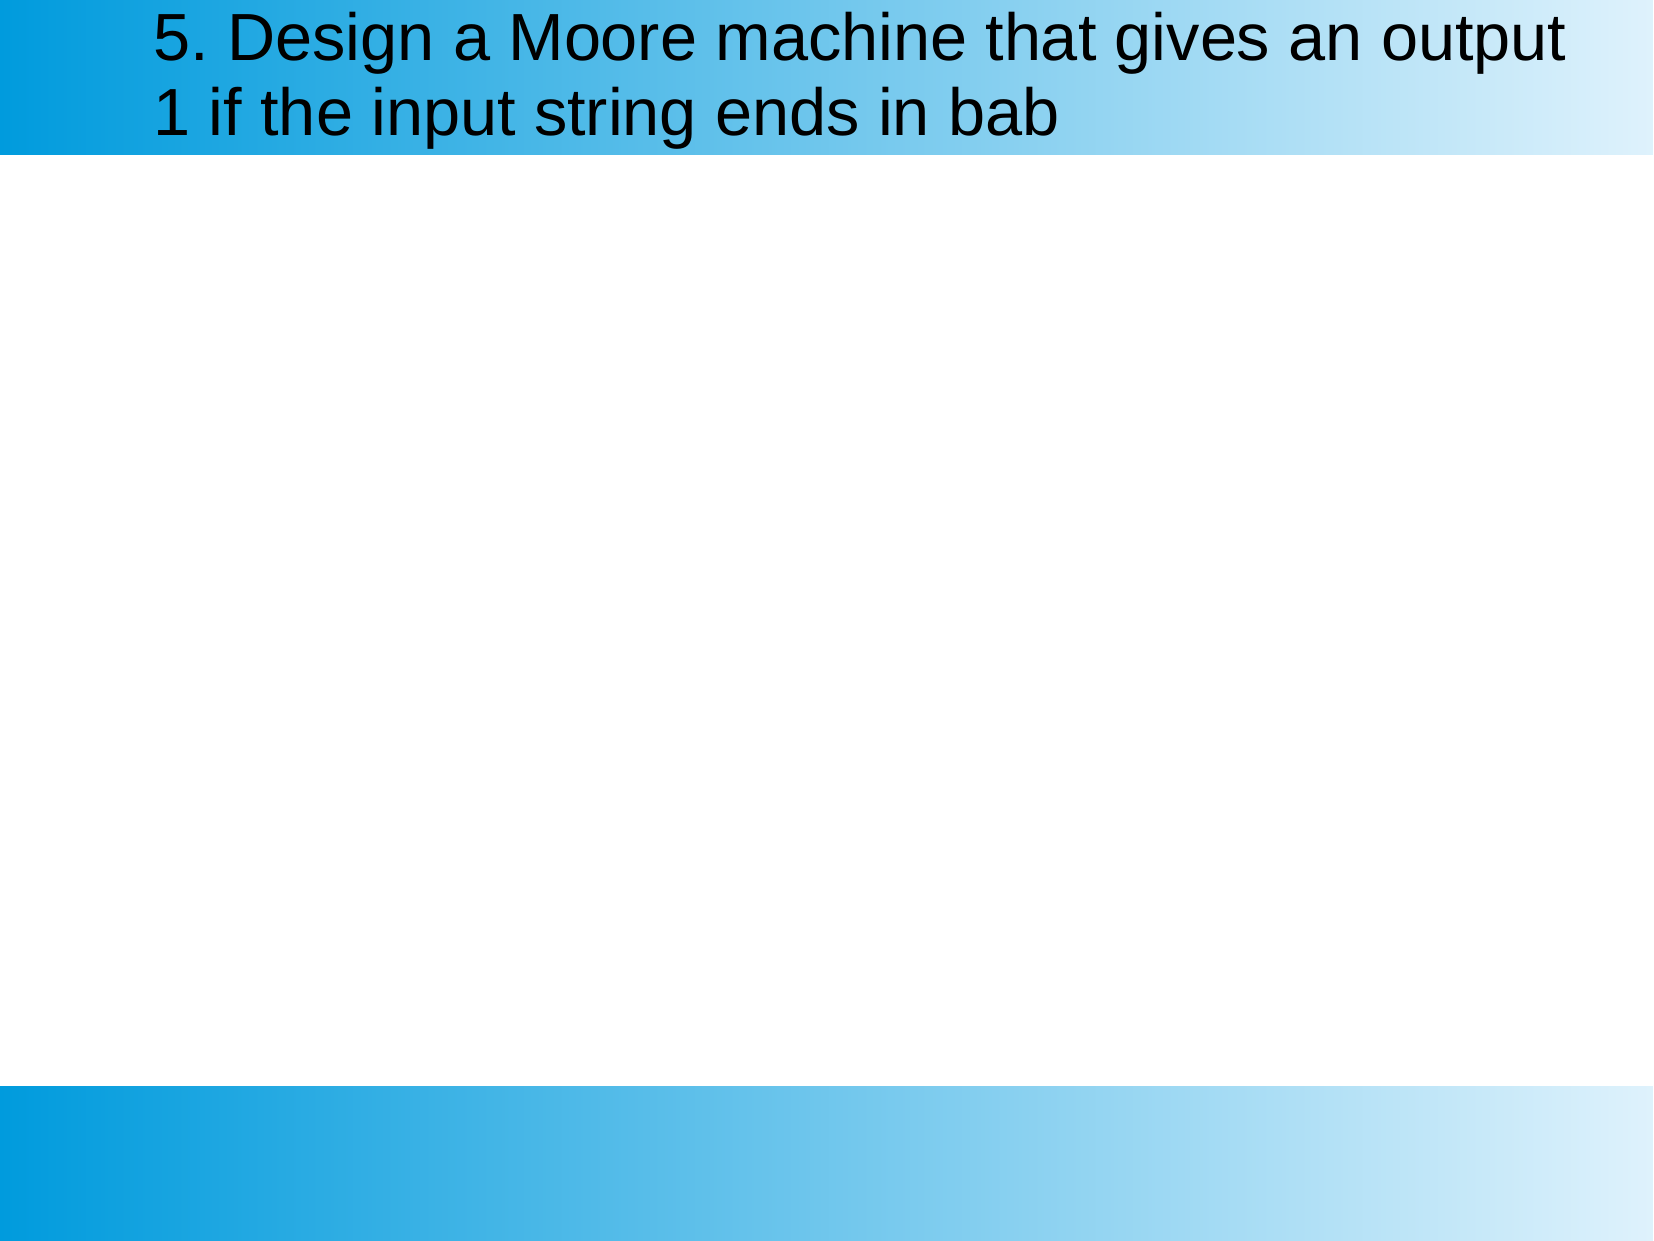

# 5. Design a Moore machine that gives an output 1 if the input string ends in bab